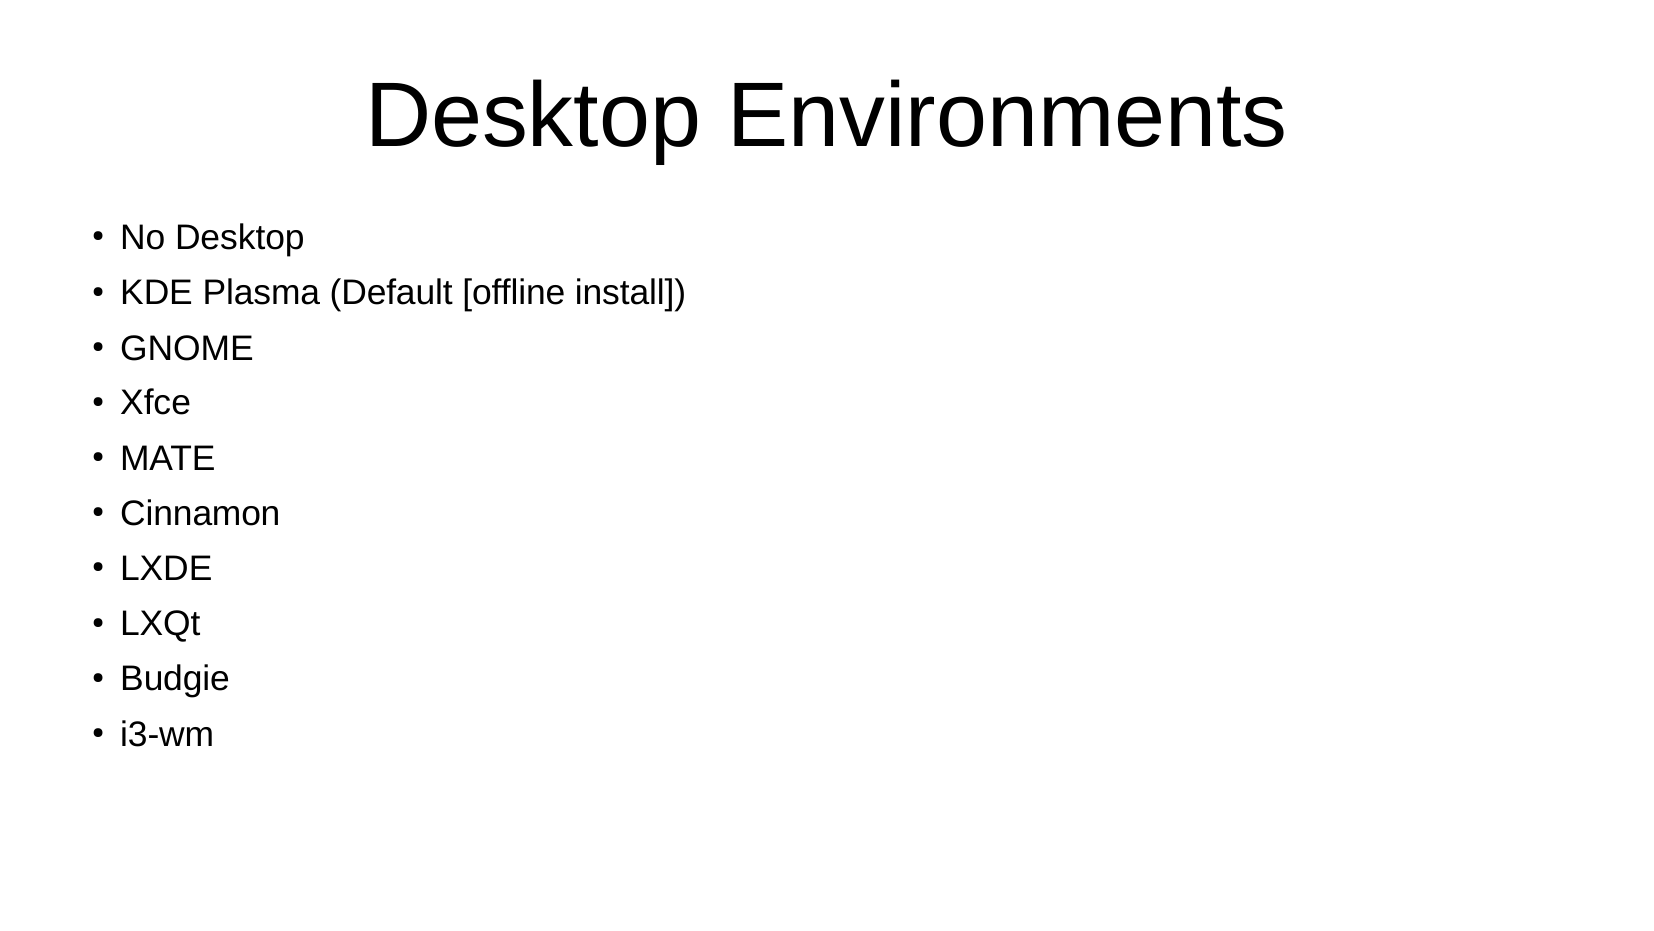

# Desktop Environments
No Desktop
KDE Plasma (Default [offline install])
GNOME
Xfce
MATE
Cinnamon
LXDE
LXQt
Budgie
i3-wm